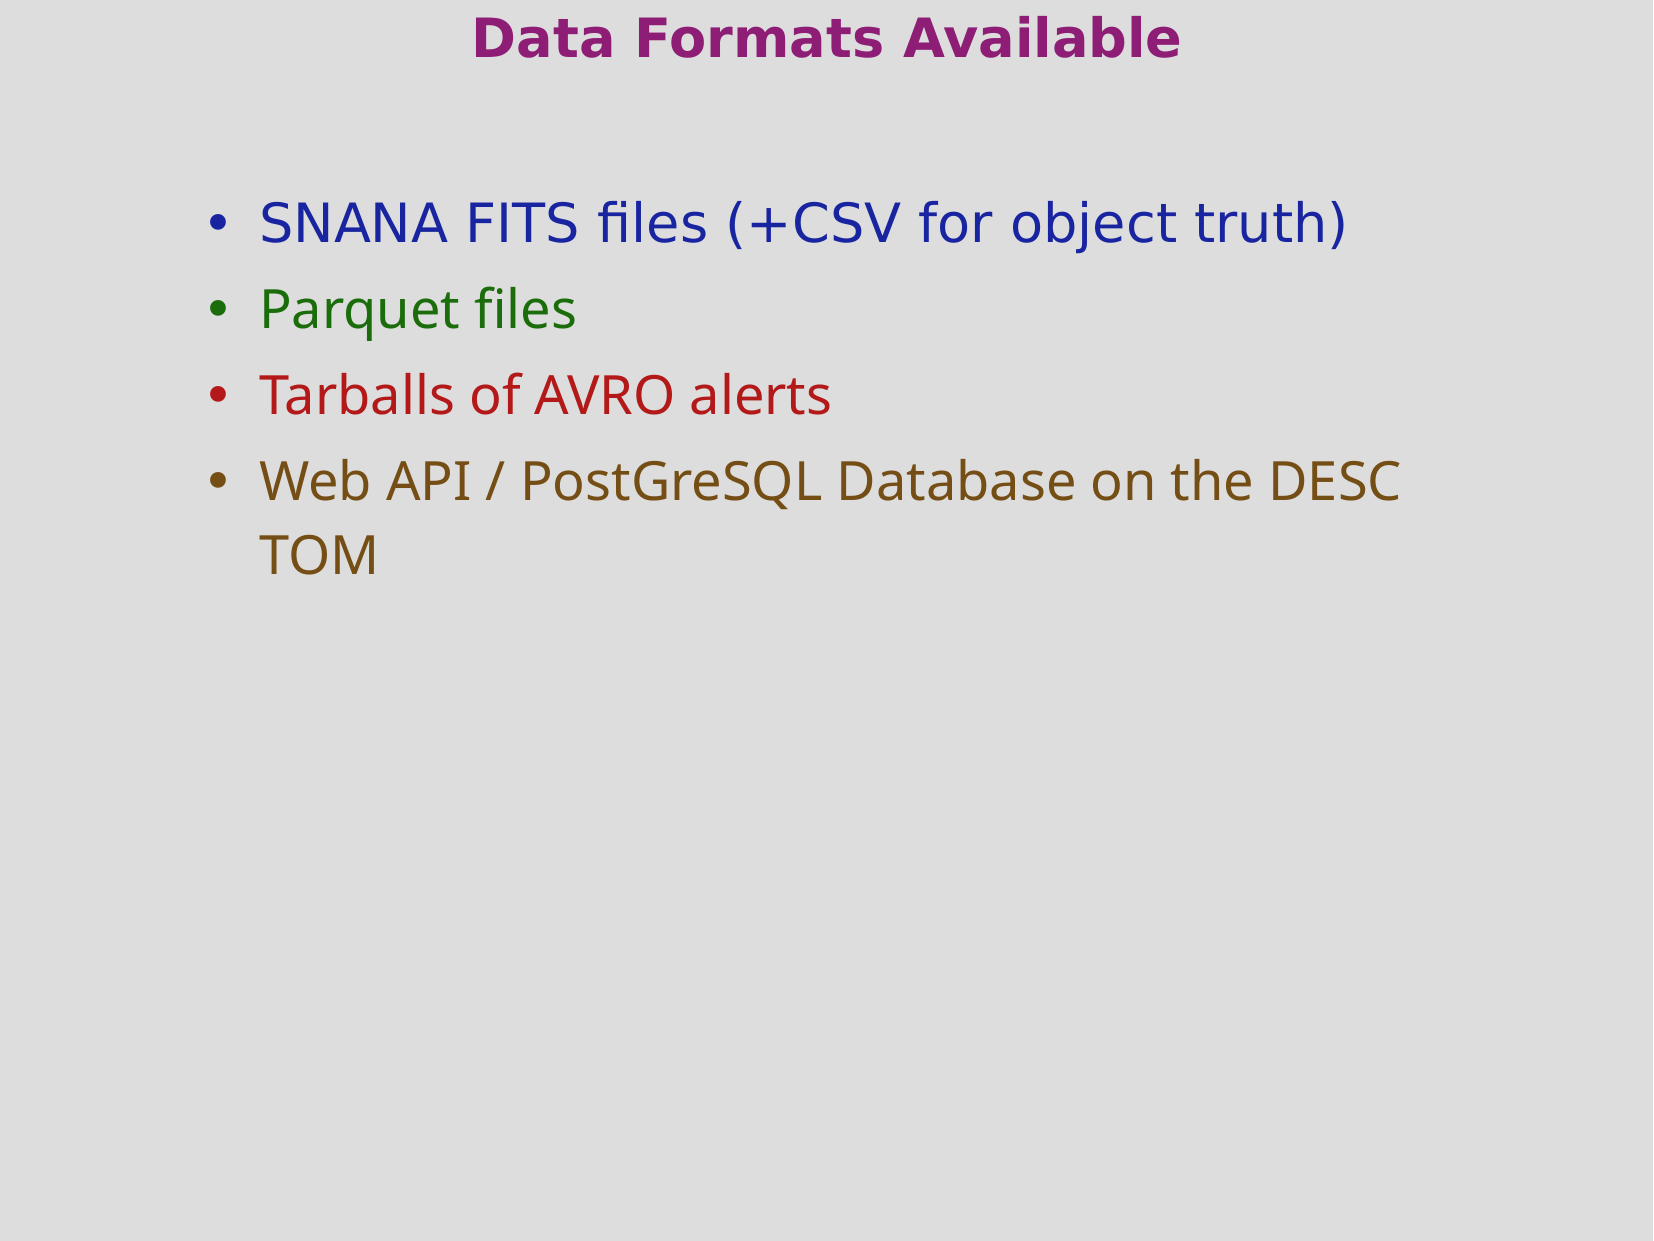

Data Formats Available
•	SNANA FITS files (+CSV for object truth)
•	Parquet files
•	Tarballs of AVRO alerts
•	Web API / PostGreSQL Database on the DESC TOM